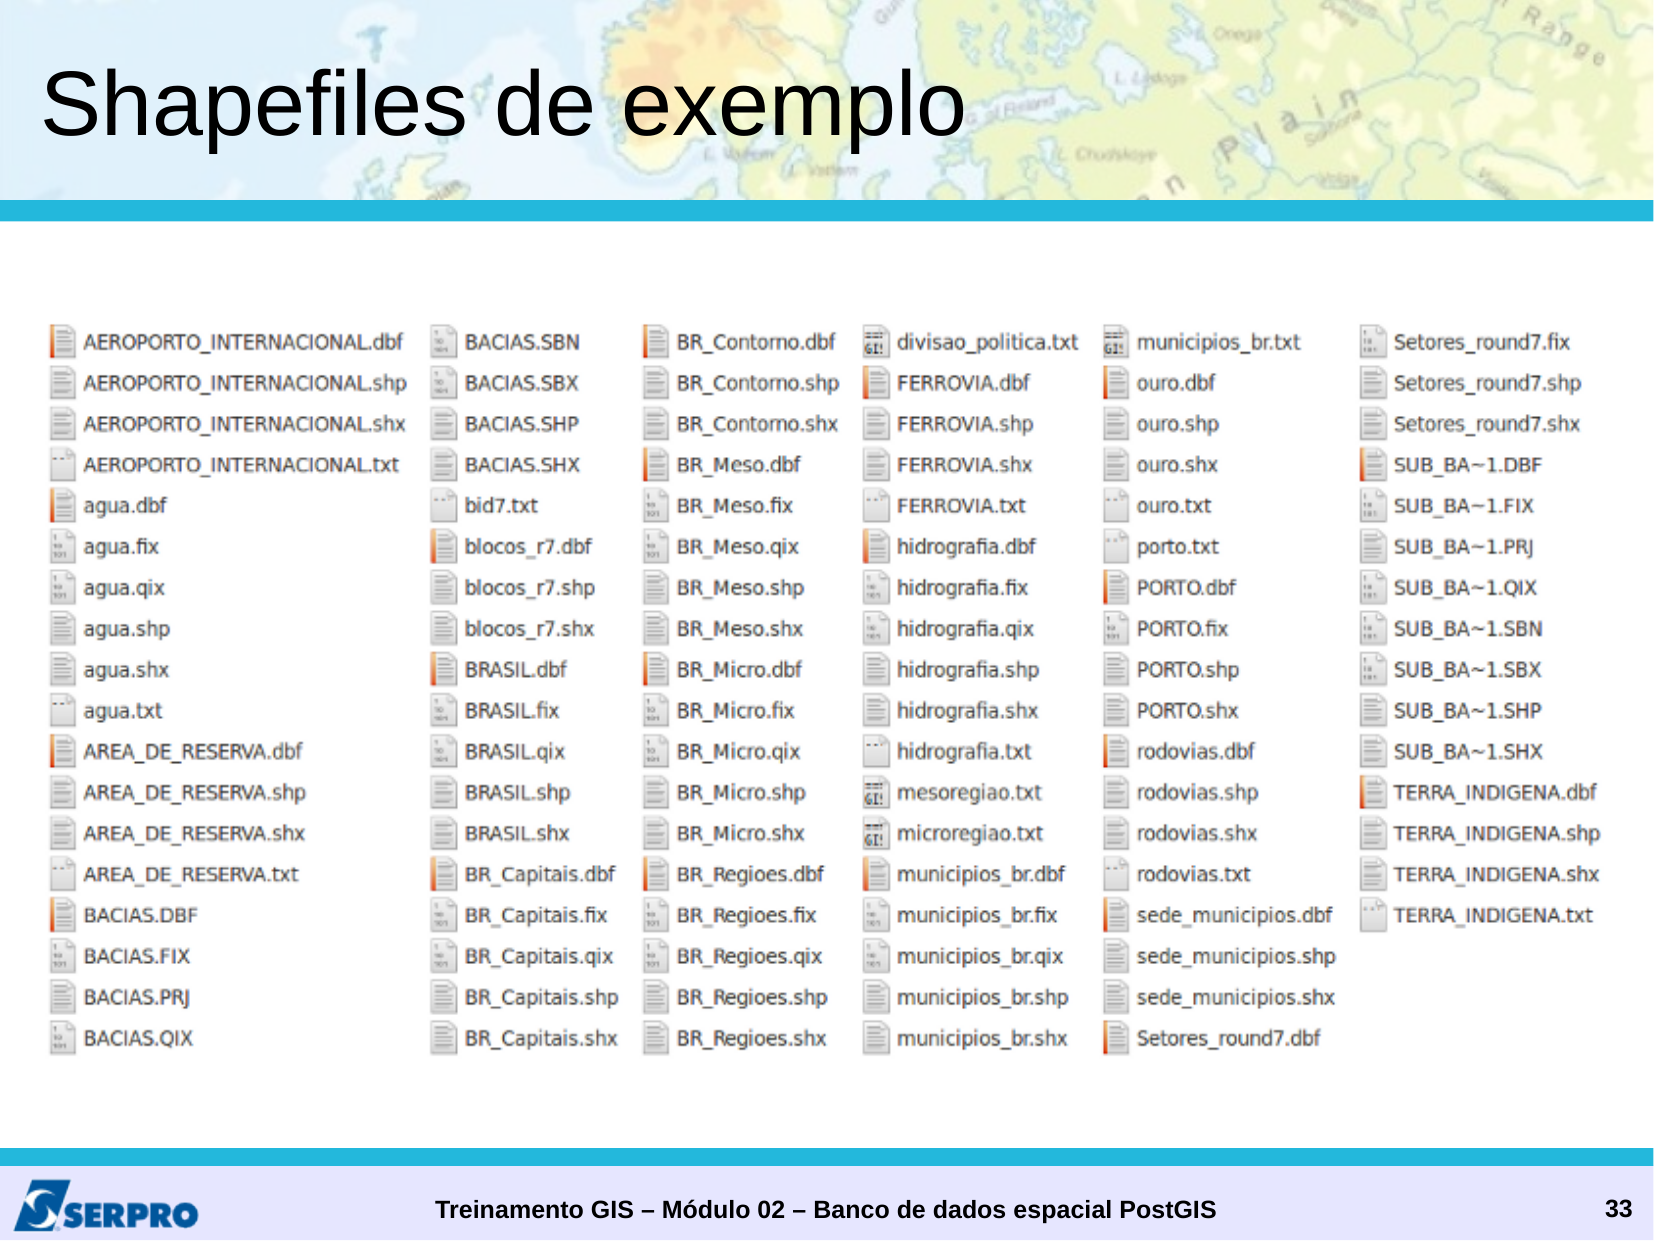

# Shapefiles de exemplo
33
Treinamento GIS – Módulo 02 – Banco de dados espacial PostGIS